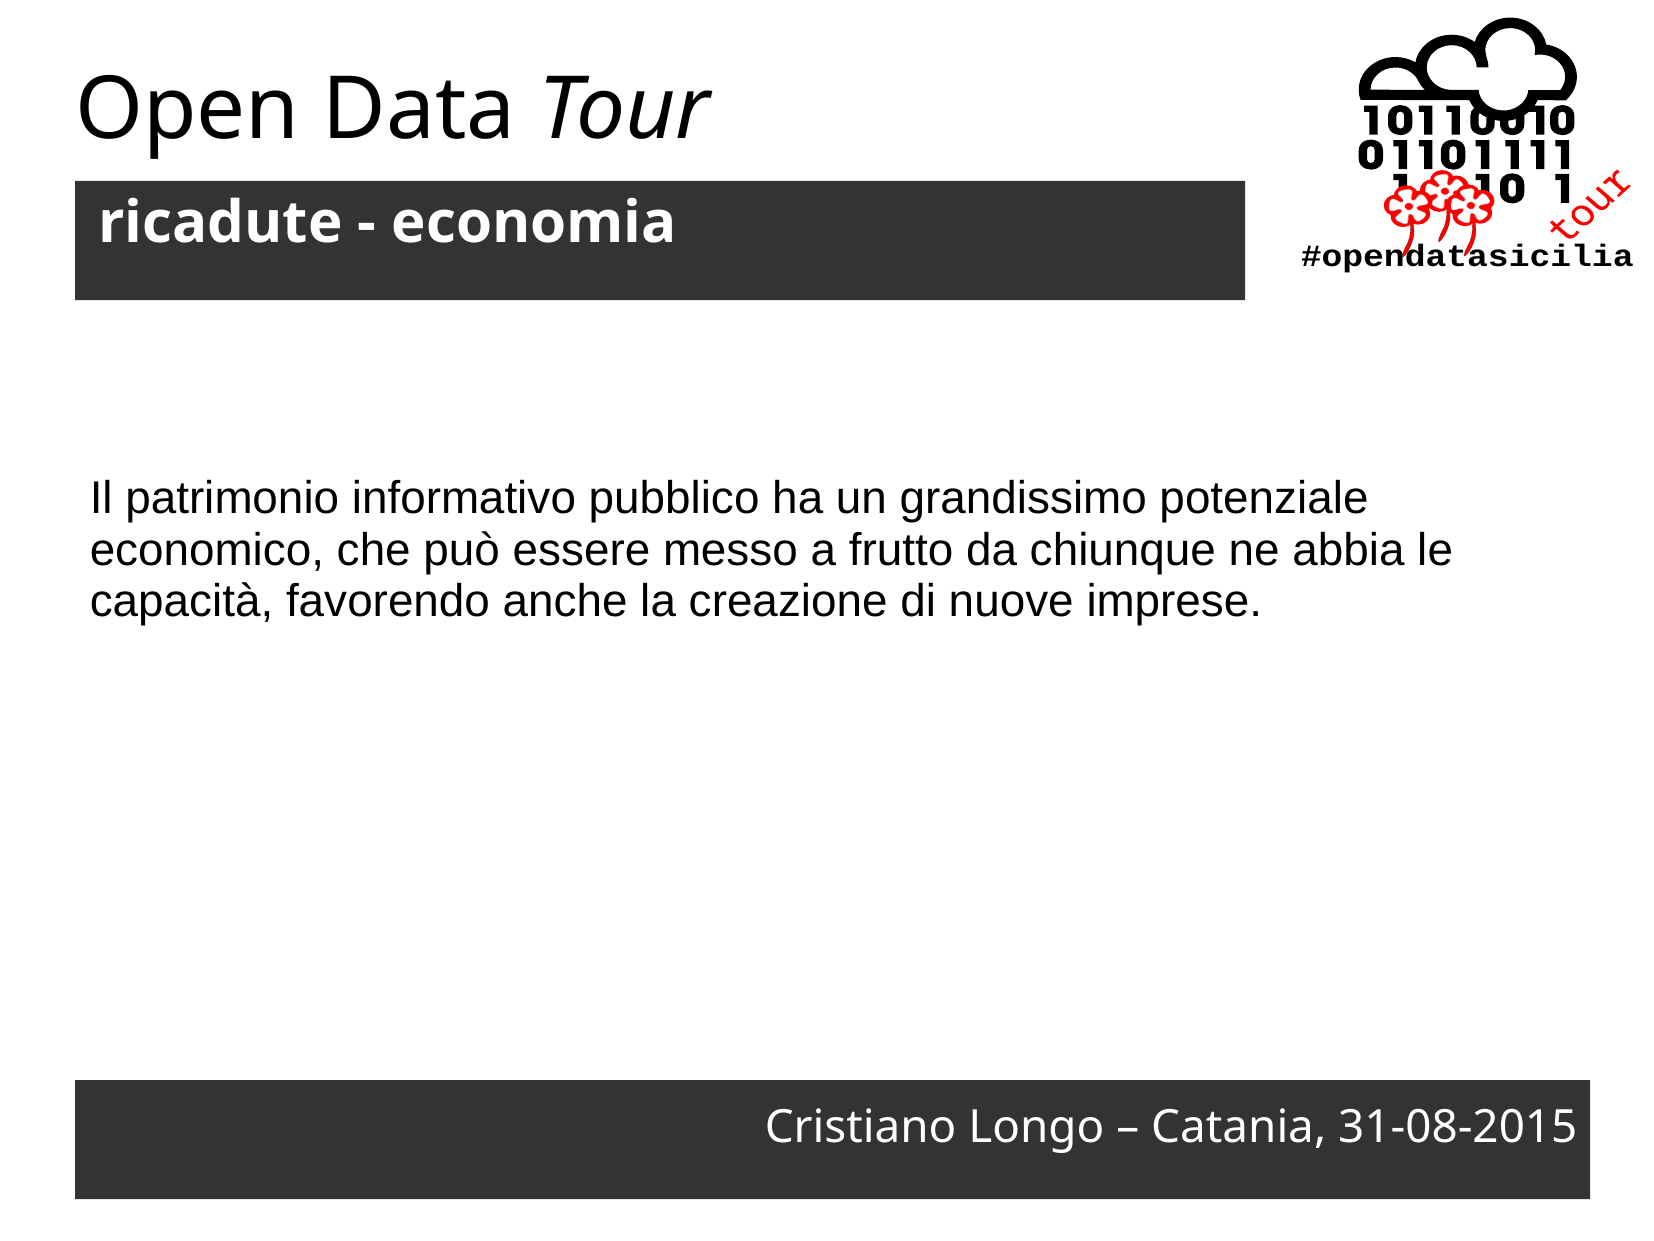

# Open Data Tour
 ricadute - economia
Il patrimonio informativo pubblico ha un grandissimo potenziale economico, che può essere messo a frutto da chiunque ne abbia le capacità, favorendo anche la creazione di nuove imprese.
 Cristiano Longo – Catania, 31-08-2015